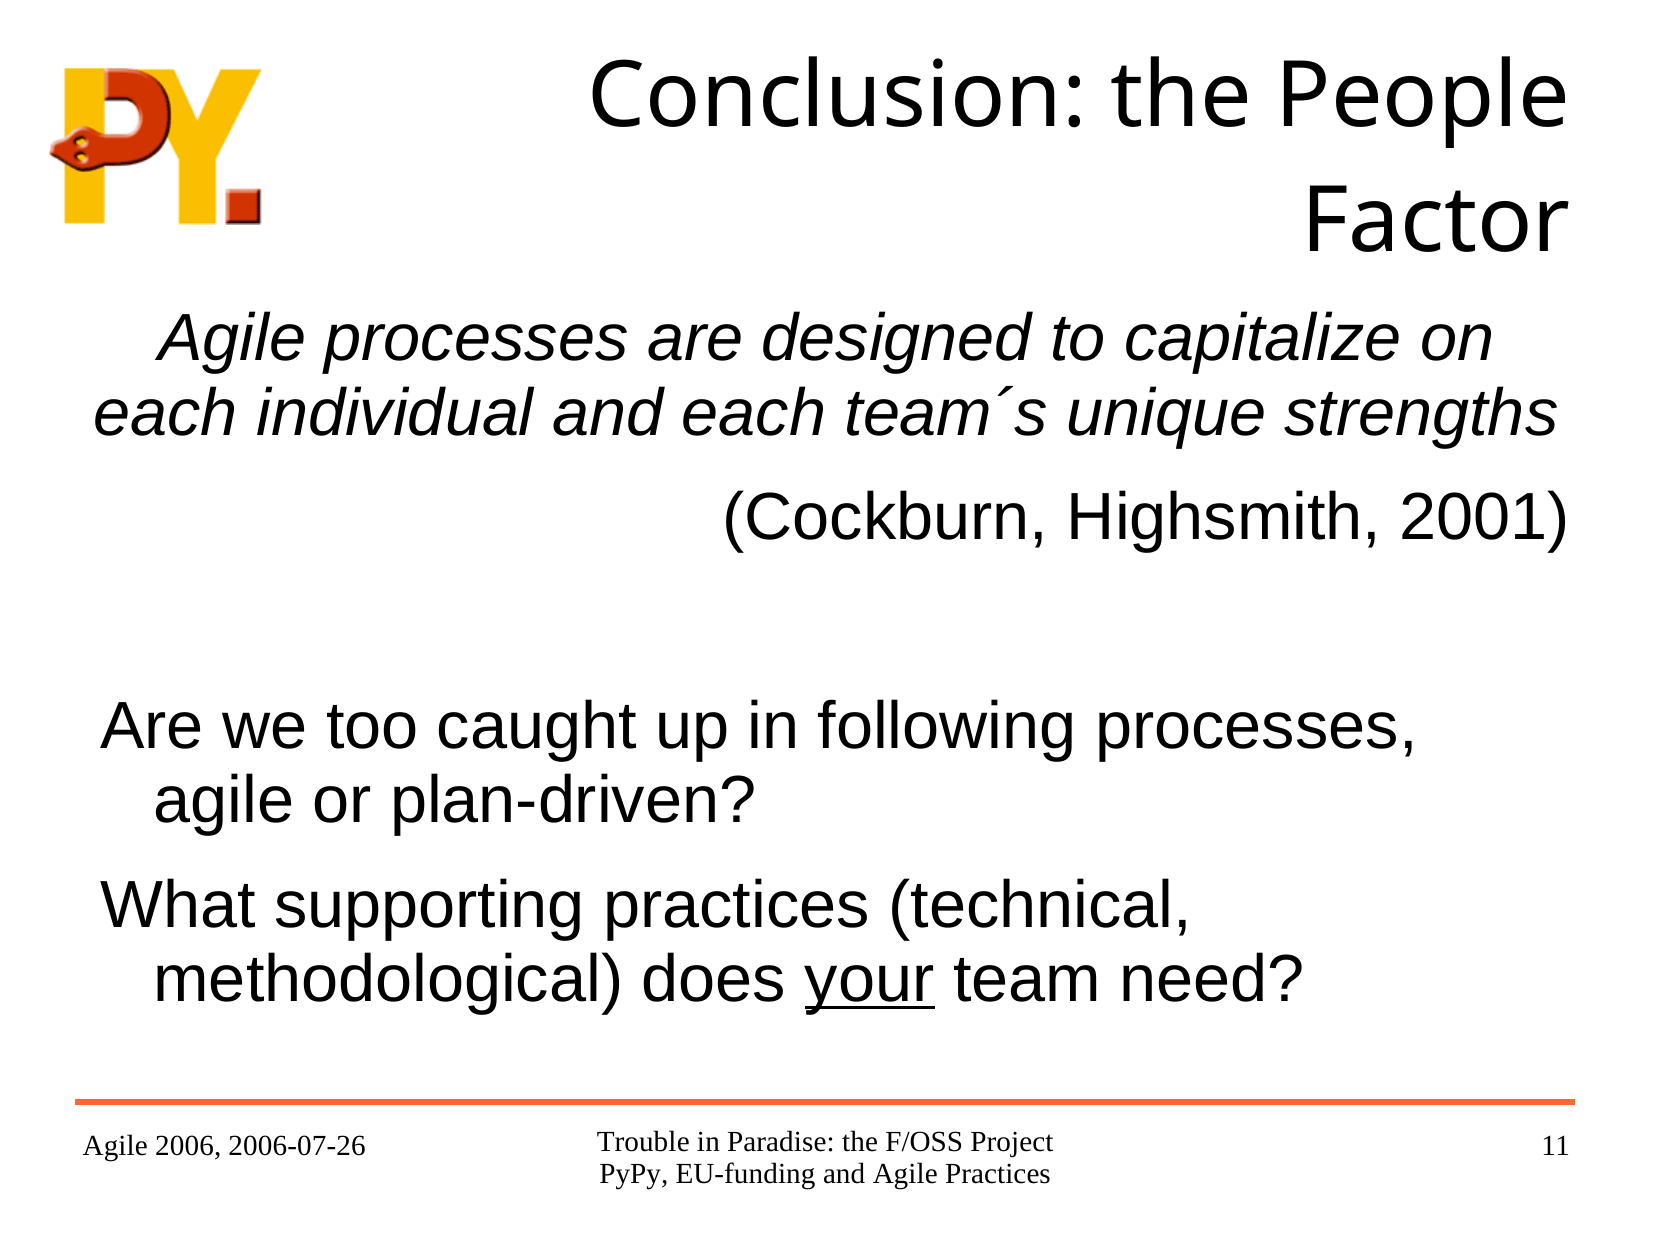

# Conclusion: the People Factor
Agile processes are designed to capitalize on each individual and each team´s unique strengths
 (Cockburn, Highsmith, 2001)
Are we too caught up in following processes, agile or plan-driven?
What supporting practices (technical, methodological) does your team need?
PyPy: A Case Study of a F/OSS Community
Brussels, 2005-12-08
11